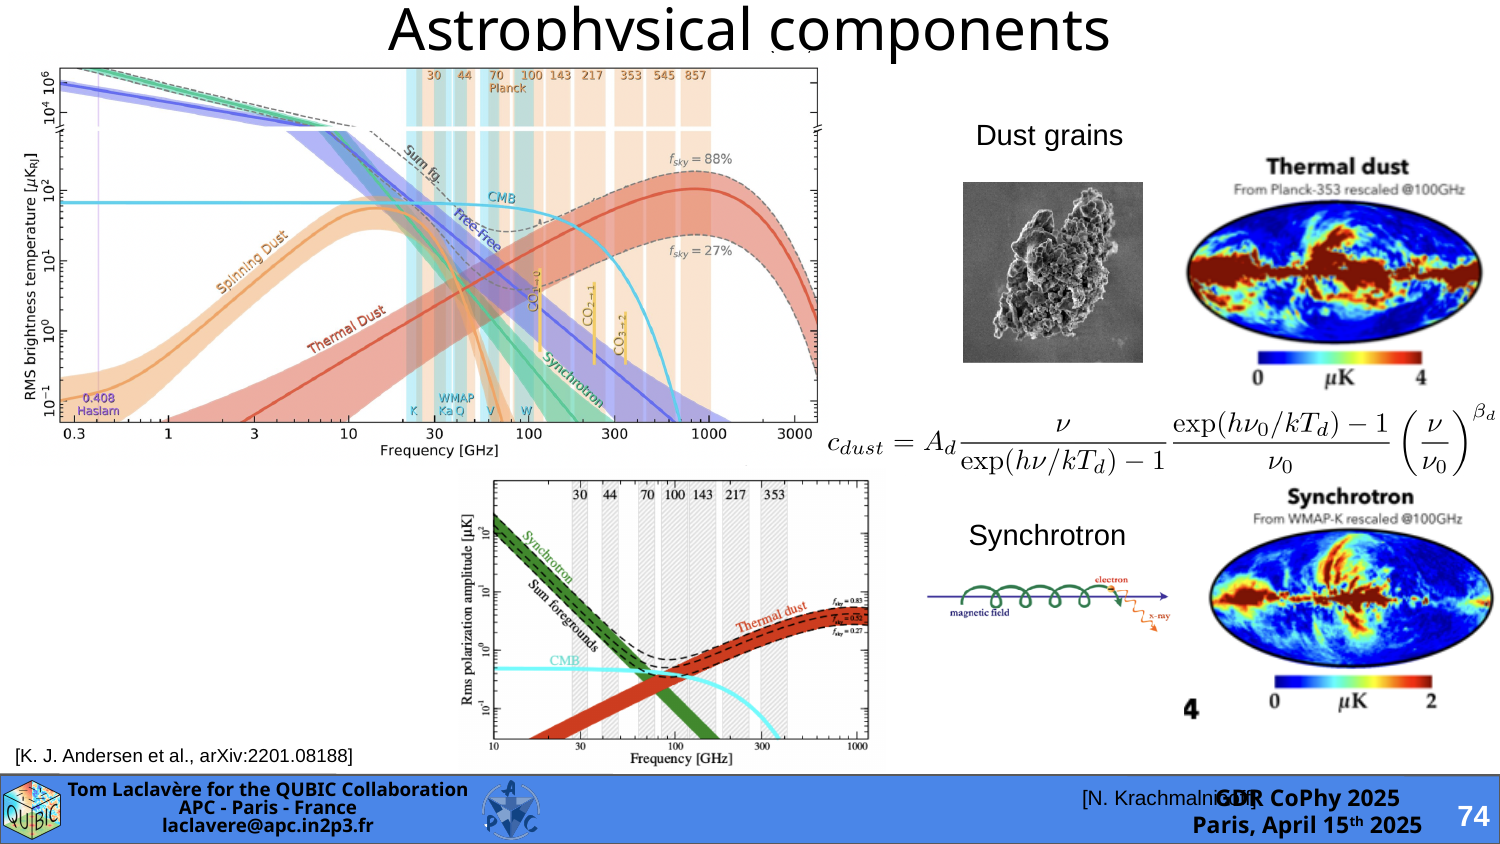

# Astrophysical components
Dust grains
Synchrotron
[K. J. Andersen et al., arXiv:2201.08188]
[N. Krachmalnicoff]